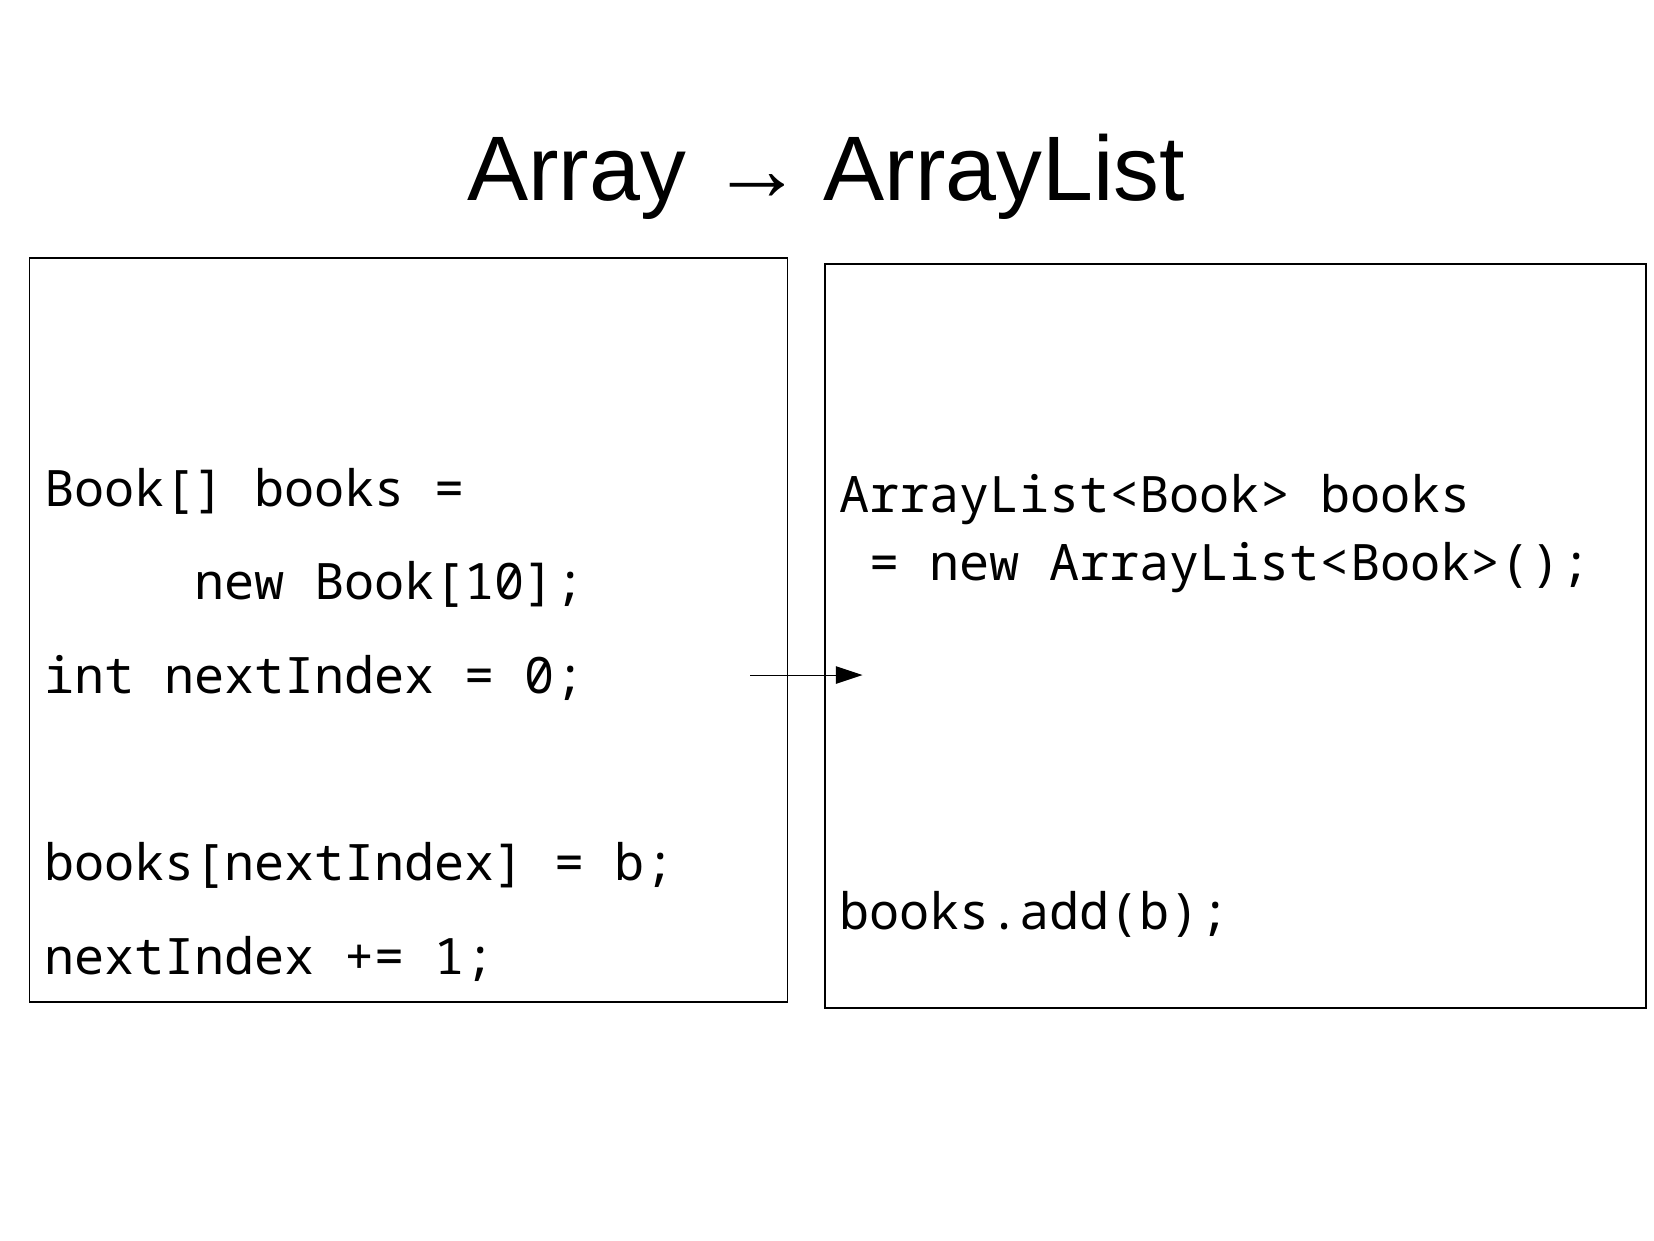

# Array → ArrayList
Book[] books =
 new Book[10];
int nextIndex = 0;
books[nextIndex] = b;
nextIndex += 1;
ArrayList<Book> books = new ArrayList<Book>();
books.add(b);